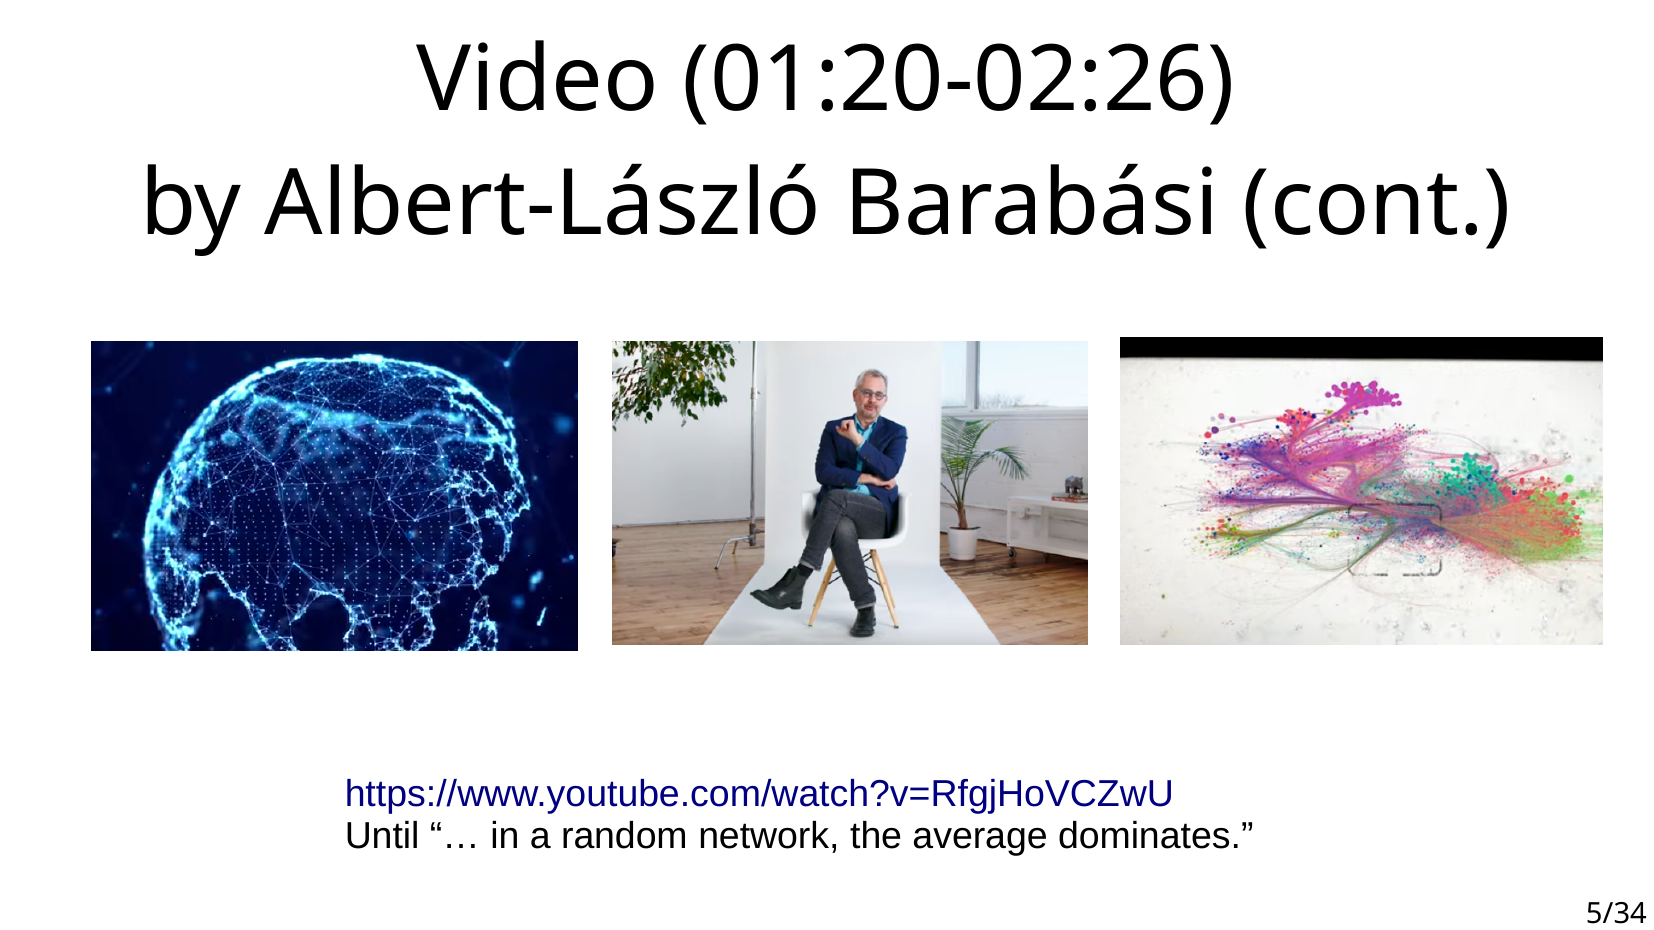

# Video (01:20-02:26) by Albert-László Barabási (cont.)
https://www.youtube.com/watch?v=RfgjHoVCZwU
Until “… in a random network, the average dominates.”
5